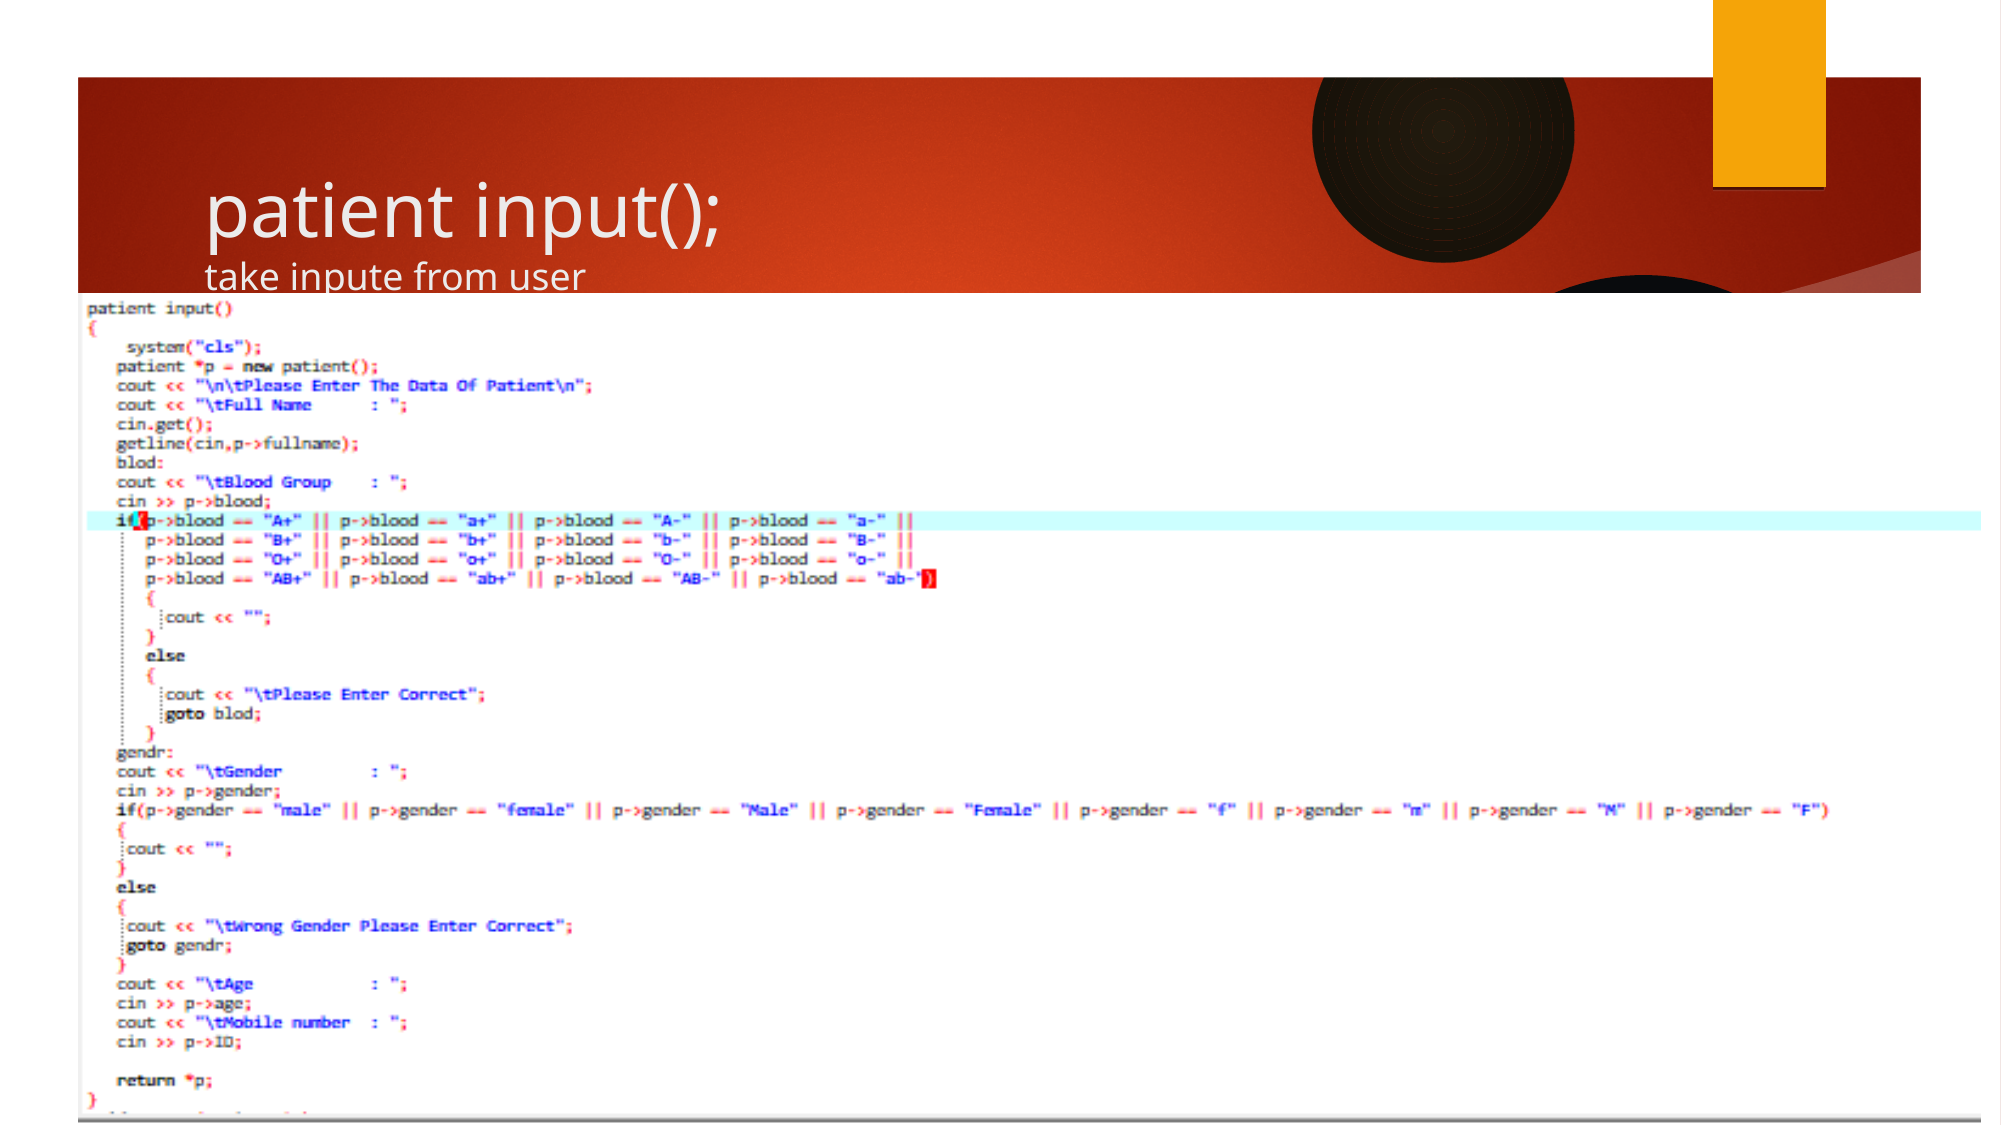

# patient input(); take inpute from user